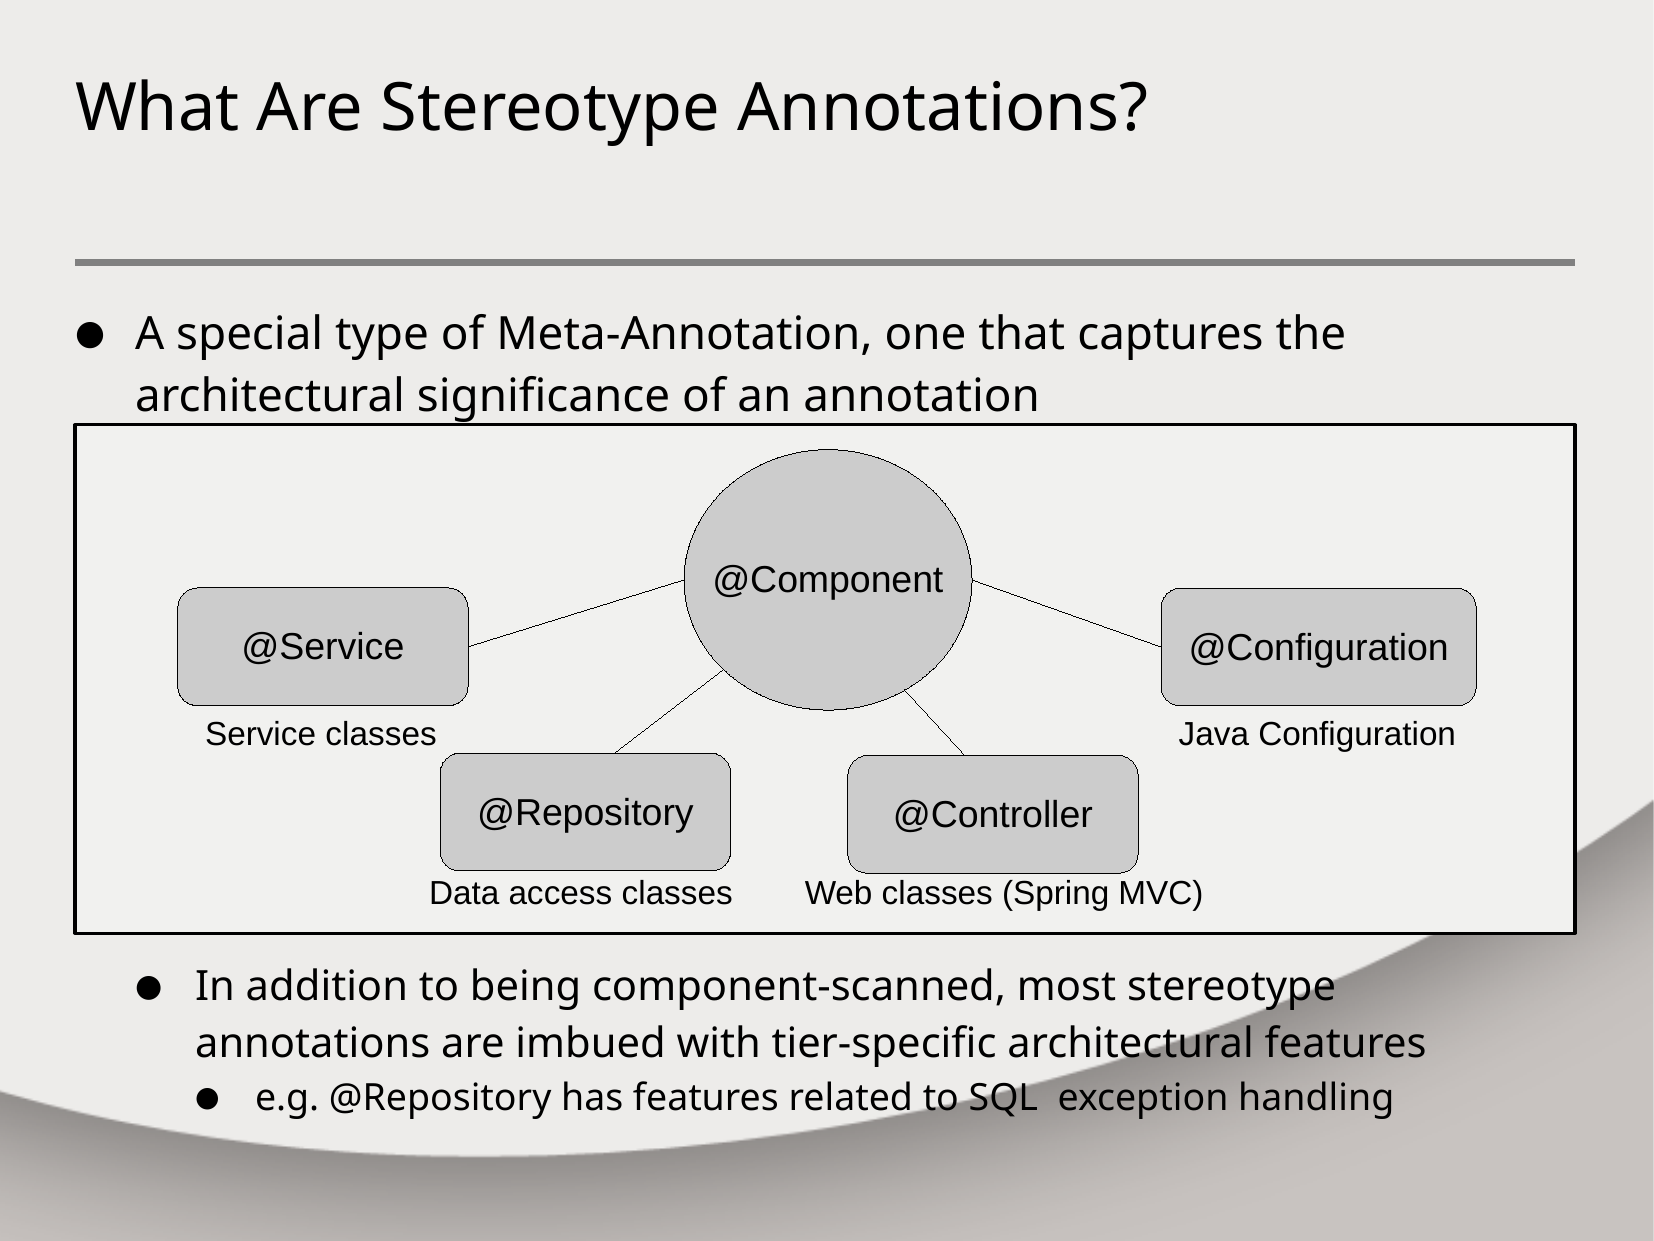

# What Are Stereotype Annotations?
A special type of Meta-Annotation, one that captures the architectural significance of an annotation
In addition to being component-scanned, most stereotype annotations are imbued with tier-specific architectural features
e.g. @Repository has features related to SQL exception handling
@Component
@Service
@Configuration
Java Configuration
Service classes
@Repository
@Controller
Data access classes
Web classes (Spring MVC)